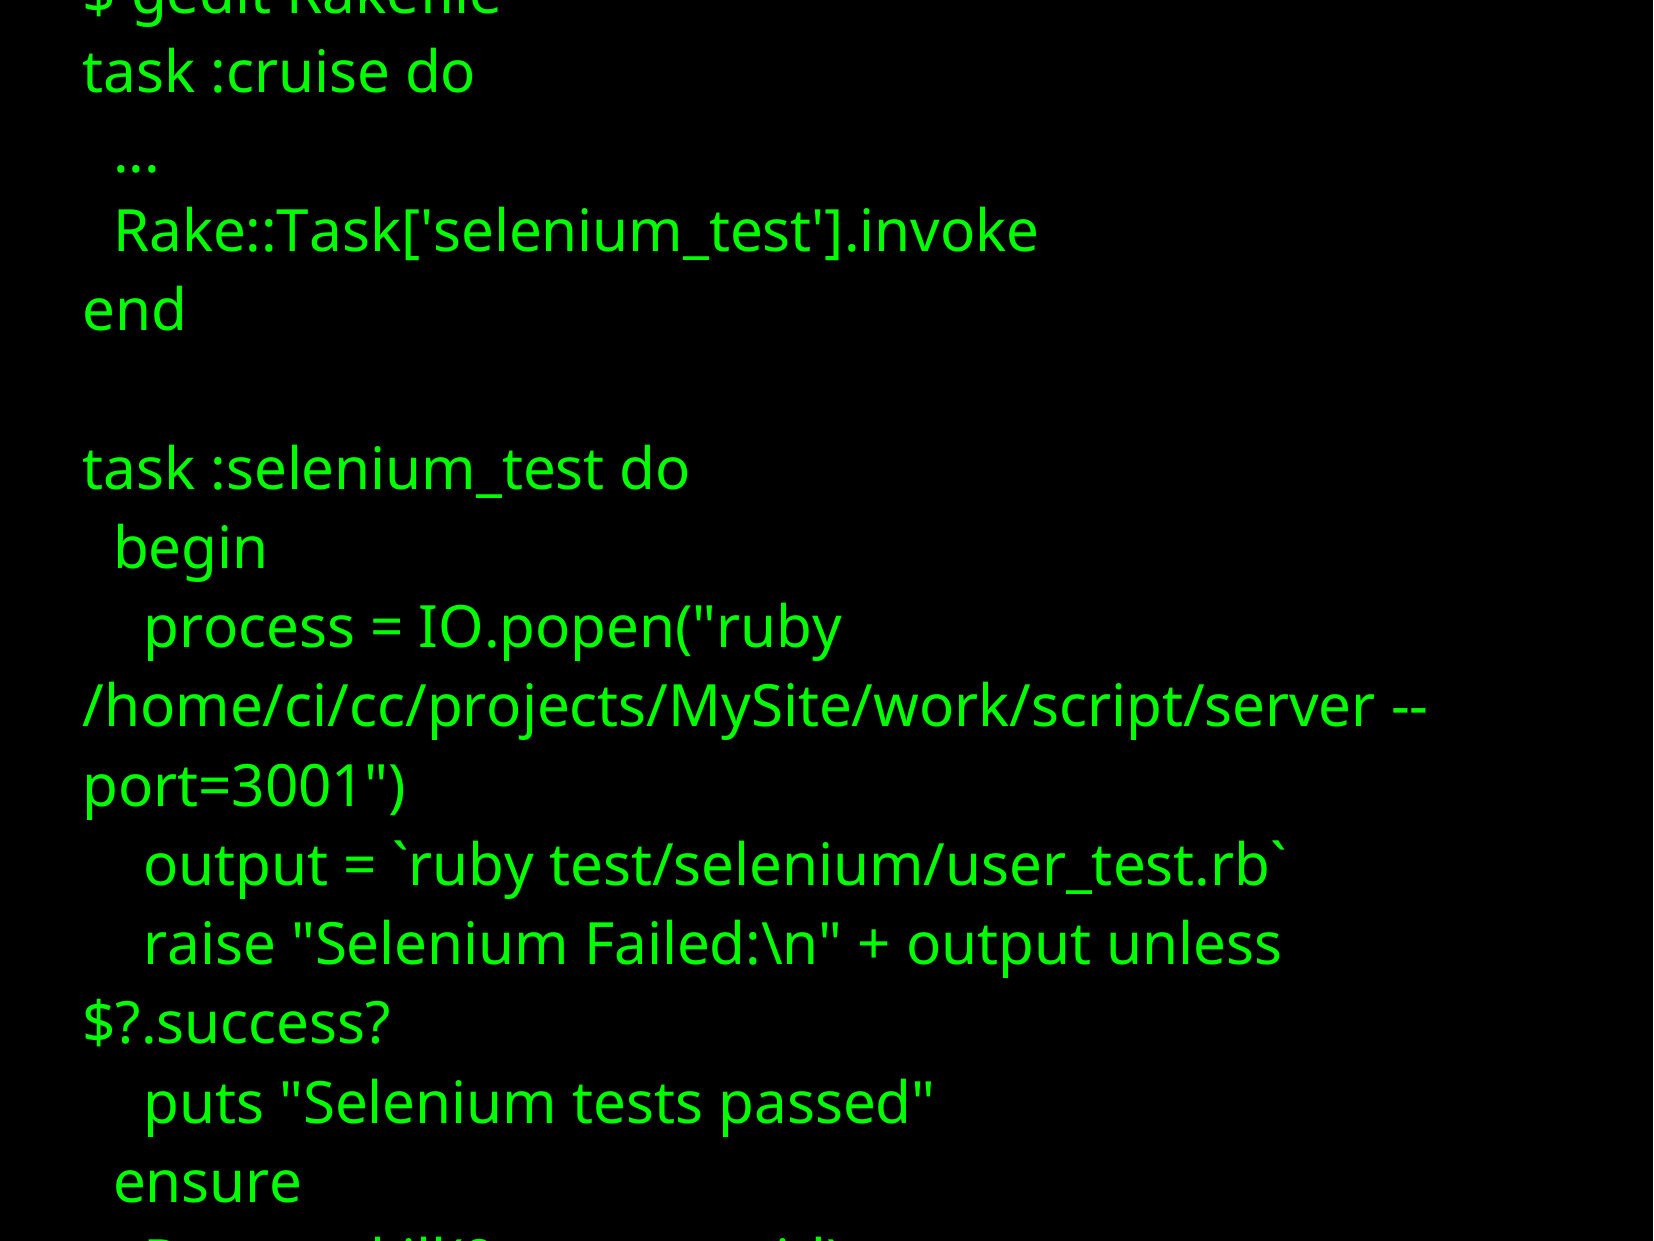

# Create selenium_test rake task including start and stop of server $ gedit Rakefile task :cruise do ... Rake::Task['selenium_test'].invoke end task :selenium_test do begin process = IO.popen("ruby /home/ci/cc/projects/MySite/work/script/server --port=3001") output = `ruby test/selenium/user_test.rb` raise "Selenium Failed:\n" + output unless $?.success? puts "Selenium tests passed" ensure Process.kill(9,process.pid) end end